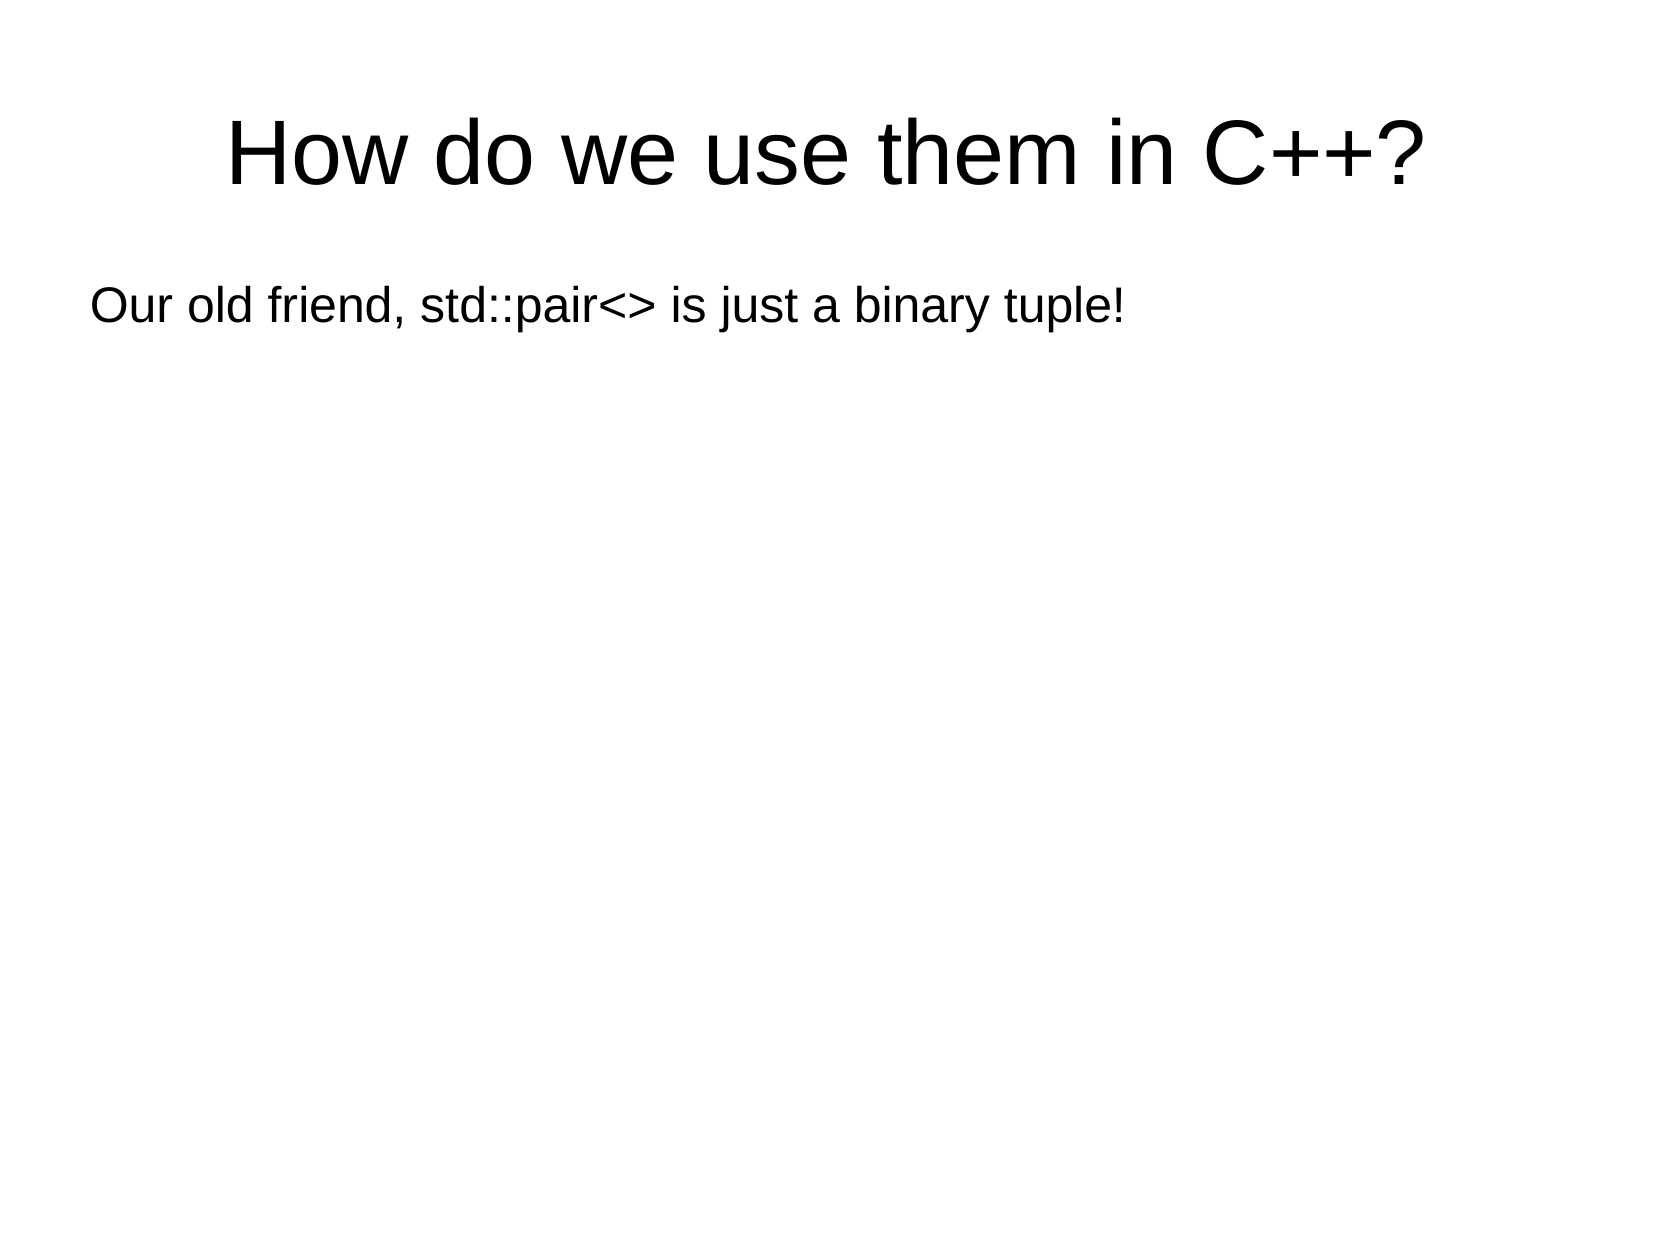

# How do we use them in C++?
Our old friend, std::pair<> is just a binary tuple!